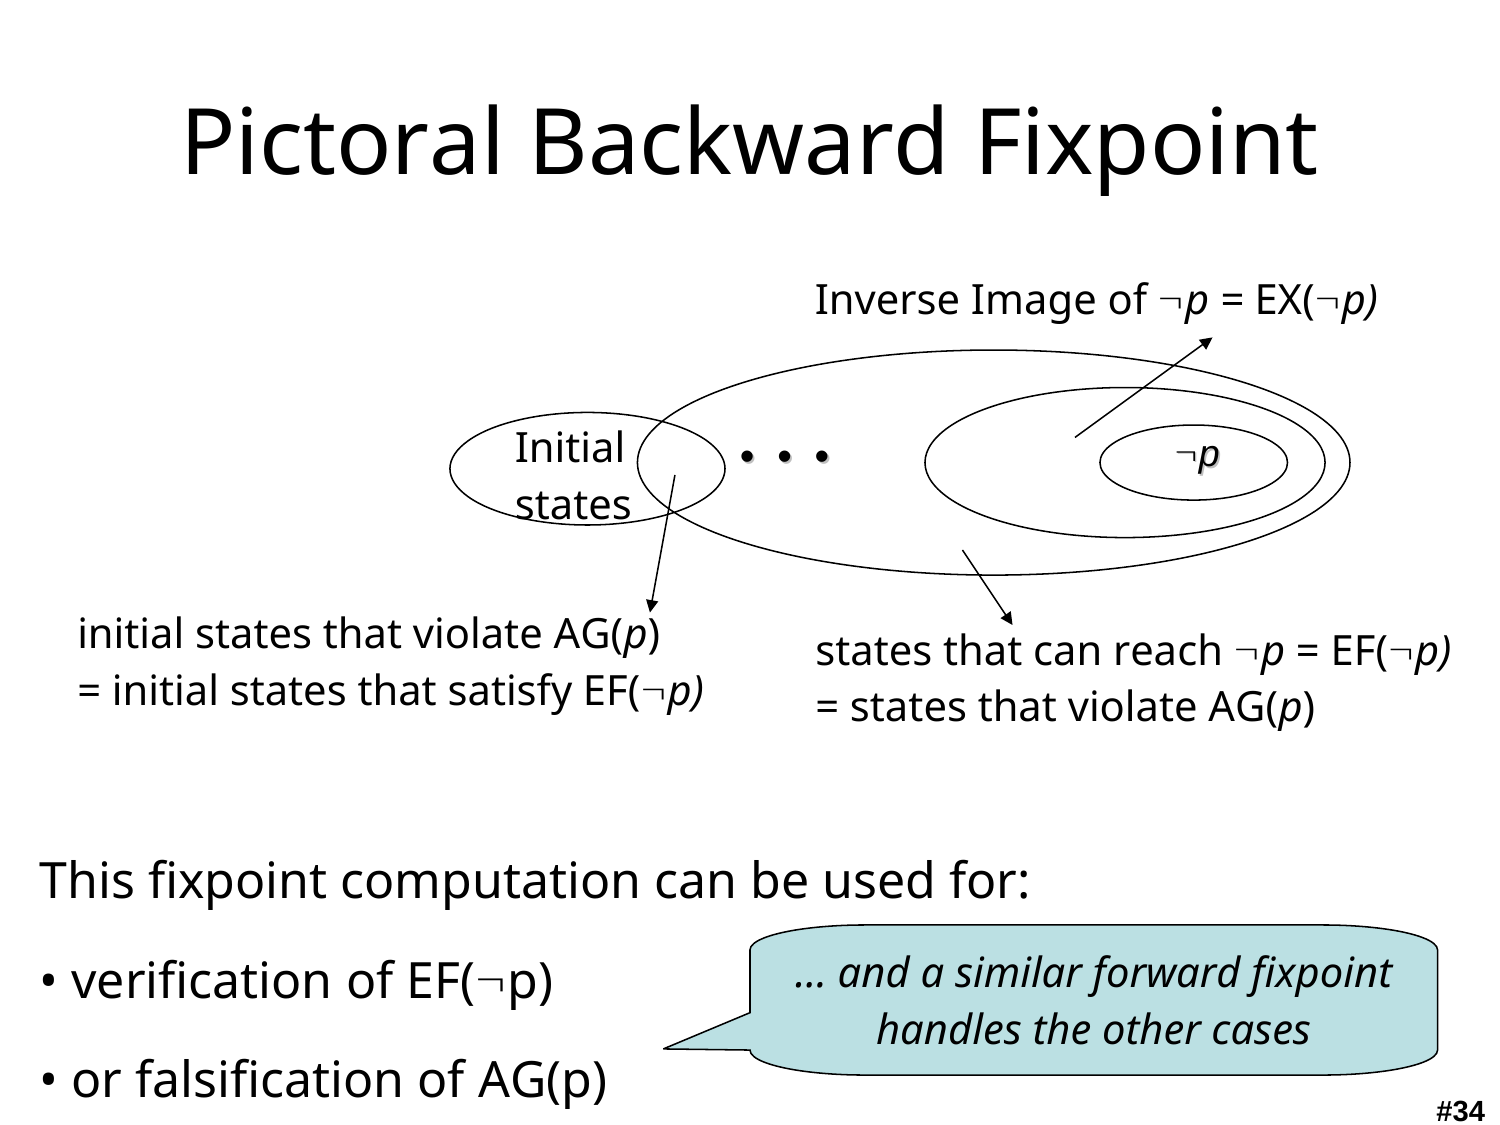

# Pictoral Backward Fixpoint
Inverse Image of p = EX(p)
Initial
states
• • •
p
initial states that violate AG(p)
= initial states that satisfy EF(p)
states that can reach p = EF(p)
= states that violate AG(p)
This fixpoint computation can be used for:
 verification of EF(p)
 or falsification of AG(p)
… and a similar forward fixpoint handles the other cases
34